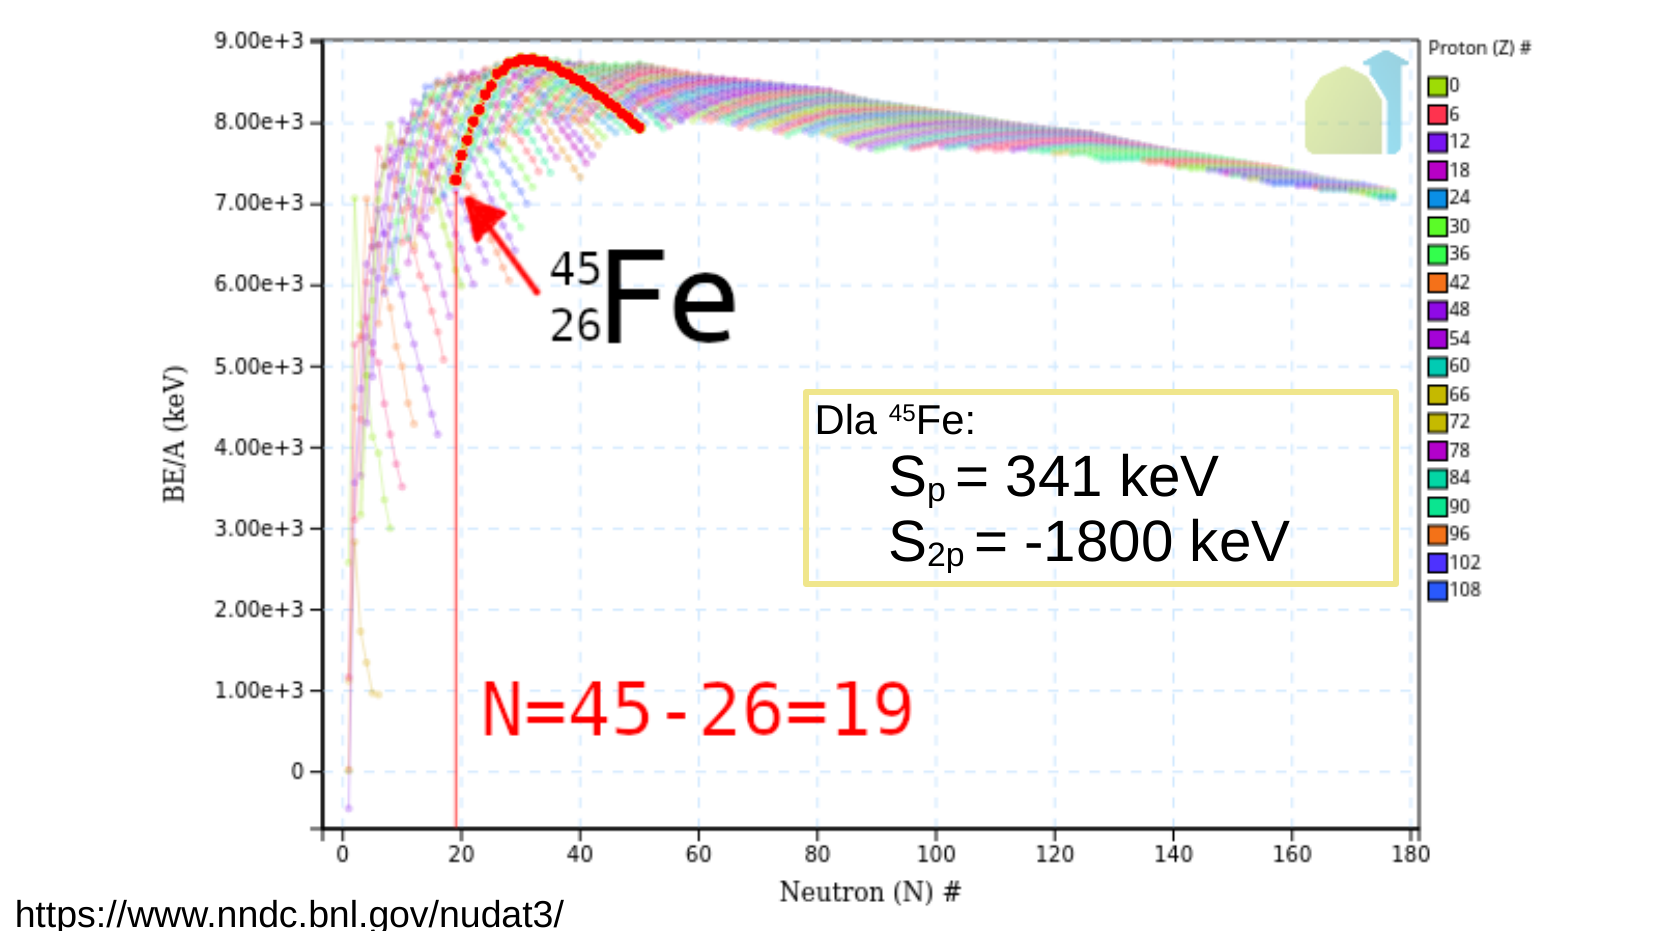

Dla 45Fe:
	Sp = 341 keV
	S2p = -1800 keV
https://www.nndc.bnl.gov/nudat3/